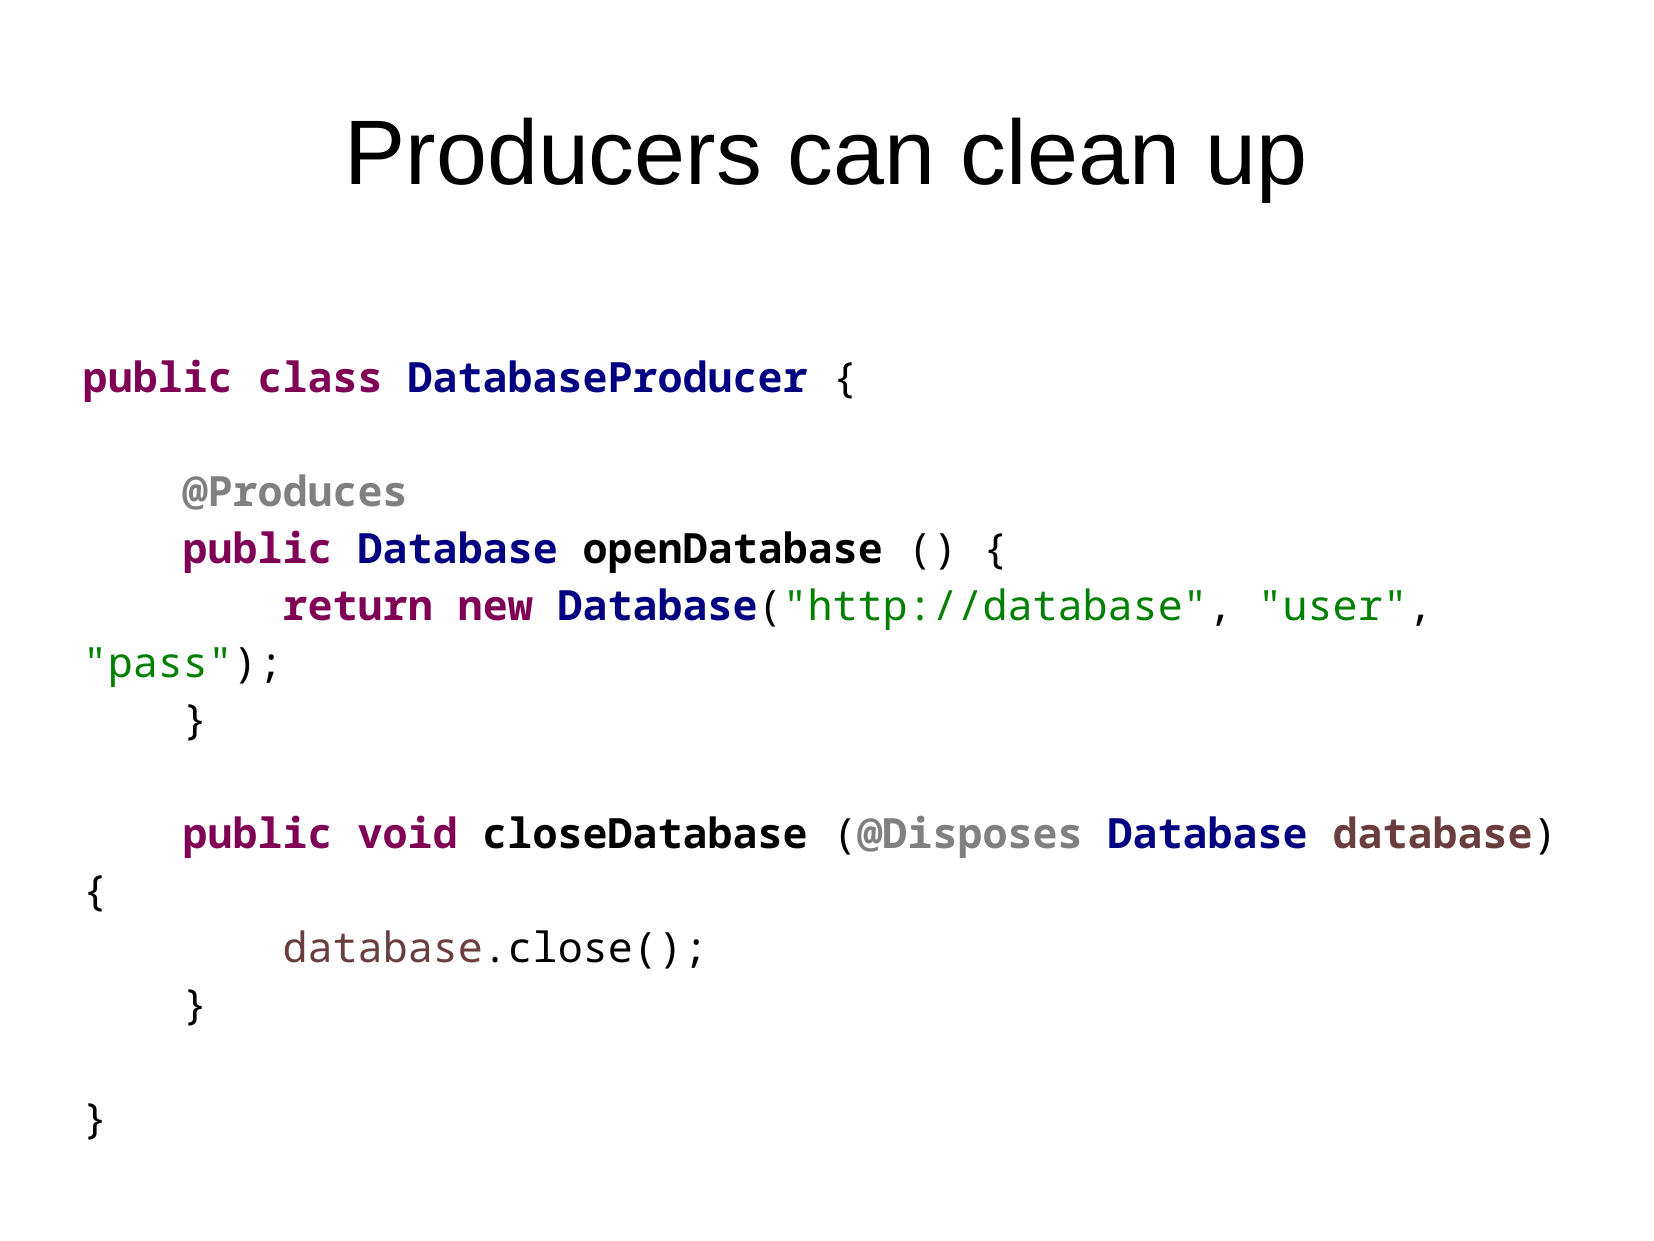

# Producers can clean up
public class DatabaseProducer {
 @Produces
 public Database openDatabase () {
 return new Database("http://database", "user", "pass");
 }
 public void closeDatabase (@Disposes Database database) {
 database.close();
 }
}